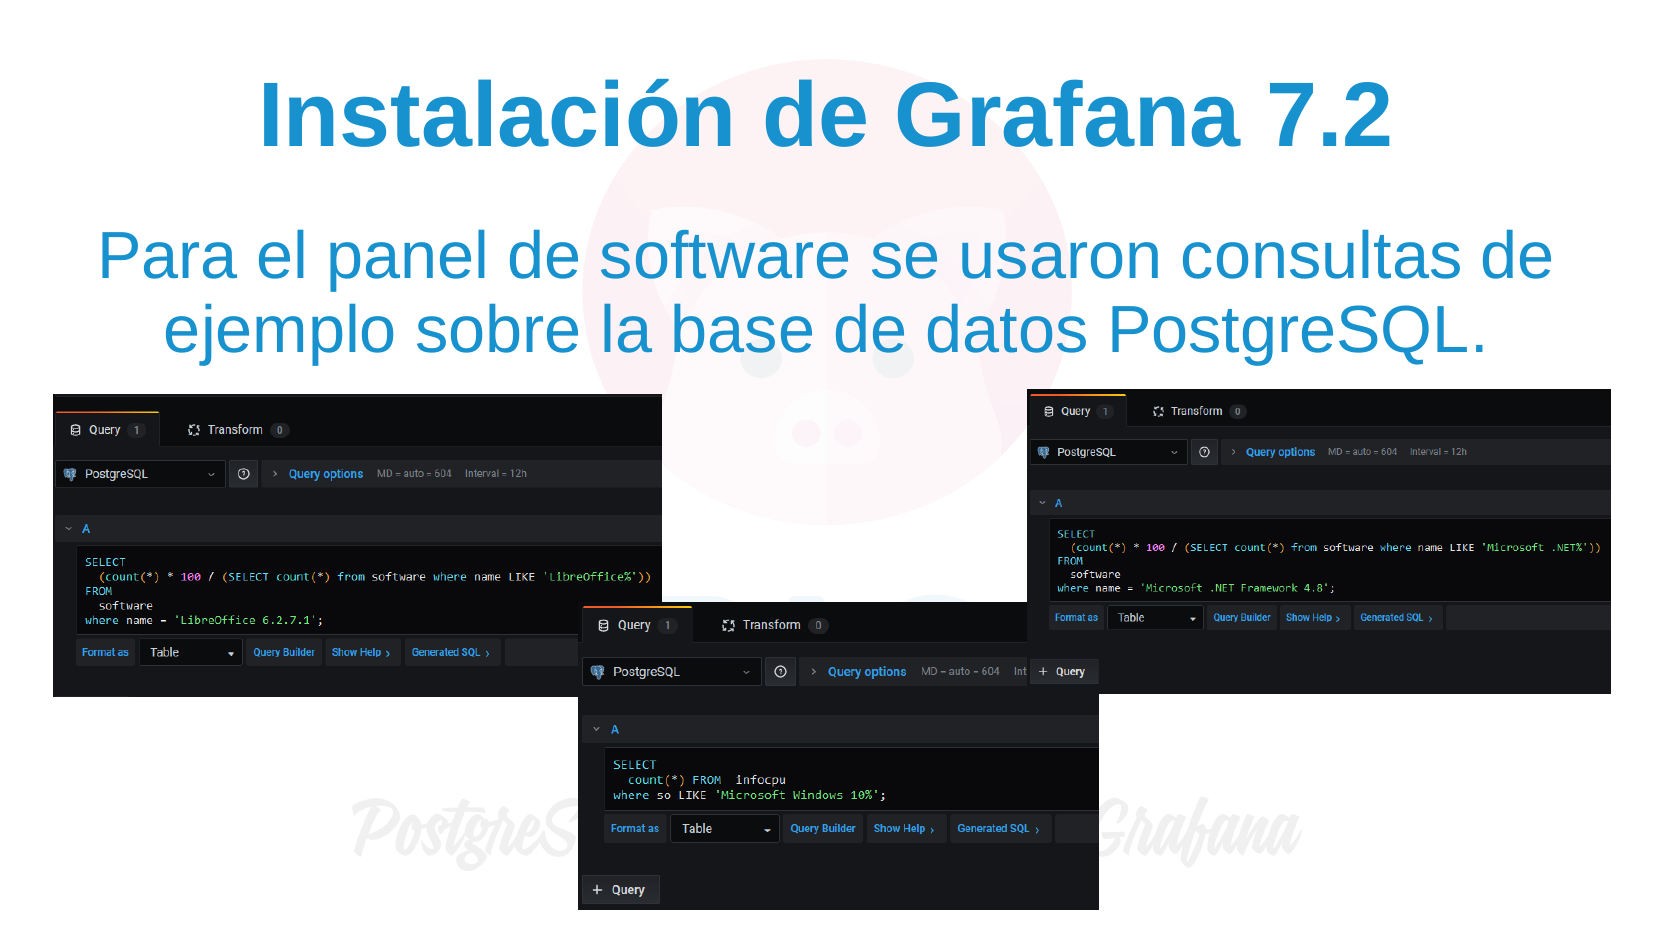

# Instalación de Grafana 7.2
Para el panel de software se usaron consultas de ejemplo sobre la base de datos PostgreSQL.